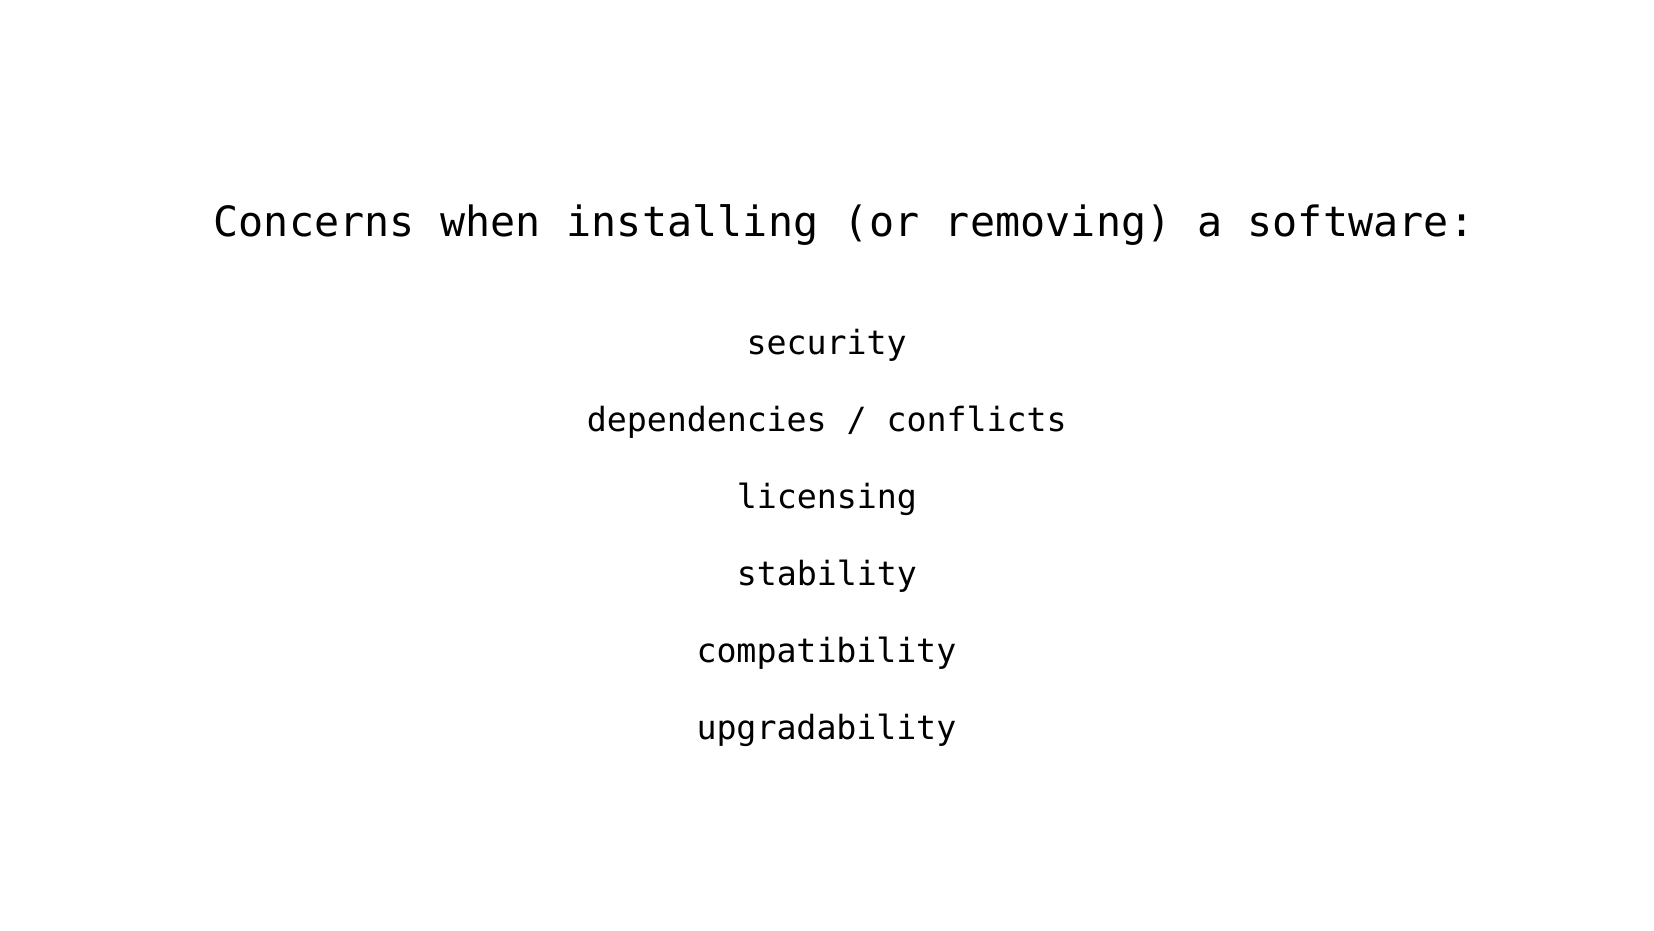

# Concerns when installing (or removing) a software:
security
dependencies / conflicts
licensing
stability
compatibility
upgradability